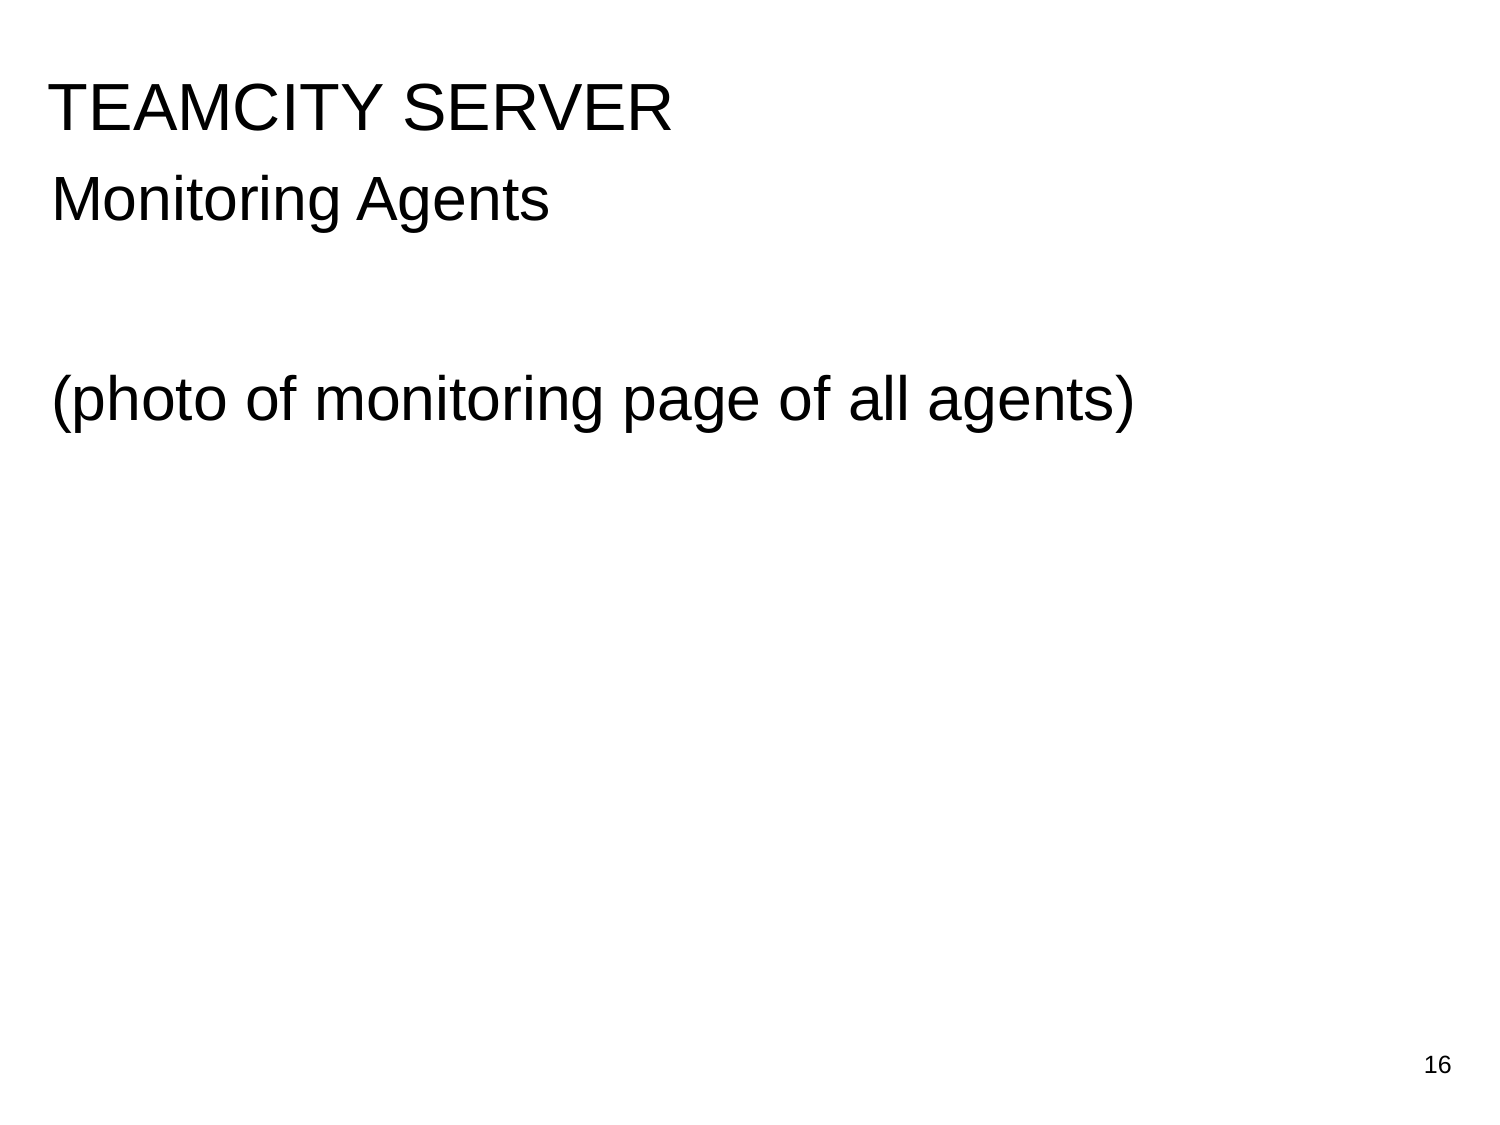

# Teamcity server
Monitoring Agents
(photo of monitoring page of all agents)